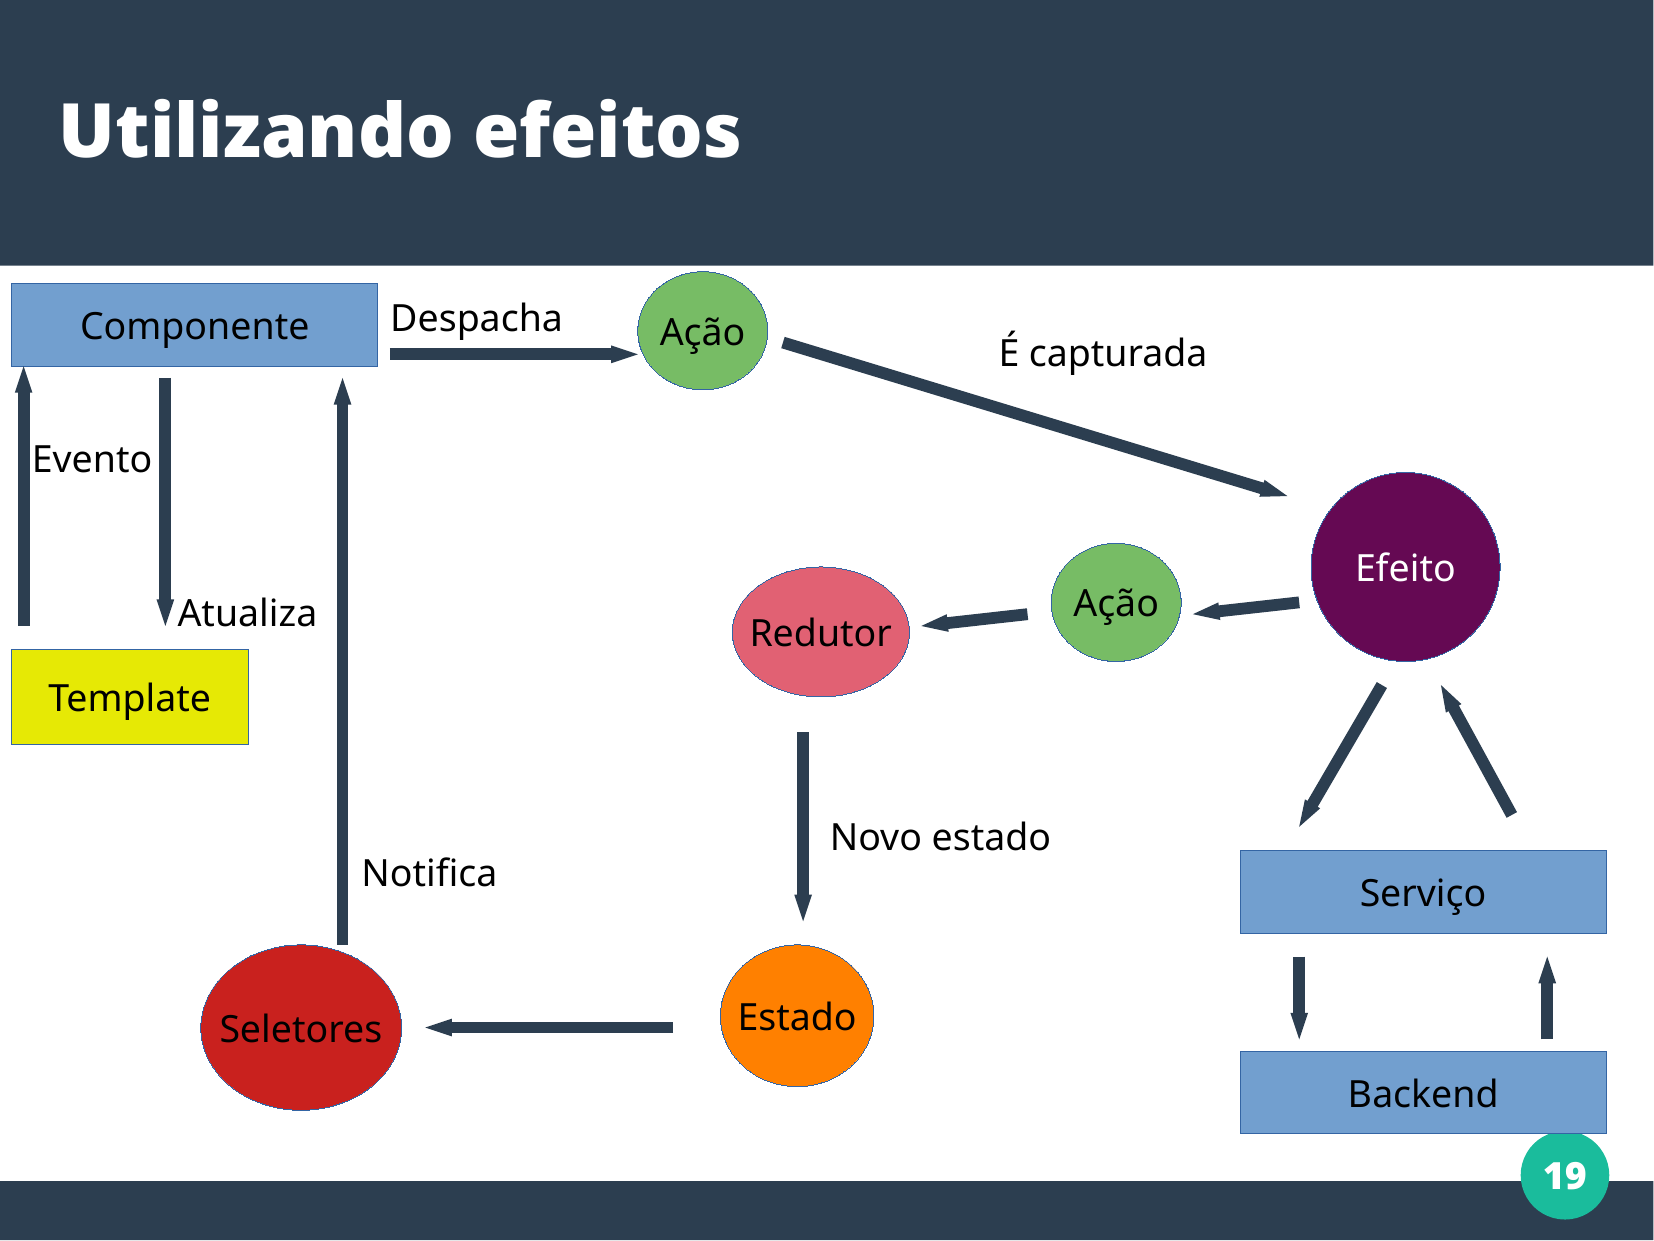

# Utilizando efeitos
Ação
Componente
Despacha
É capturada
Evento
Efeito
Ação
Redutor
Atualiza
Template
Novo estado
Notifica
Serviço
Seletores
Estado
Backend
19